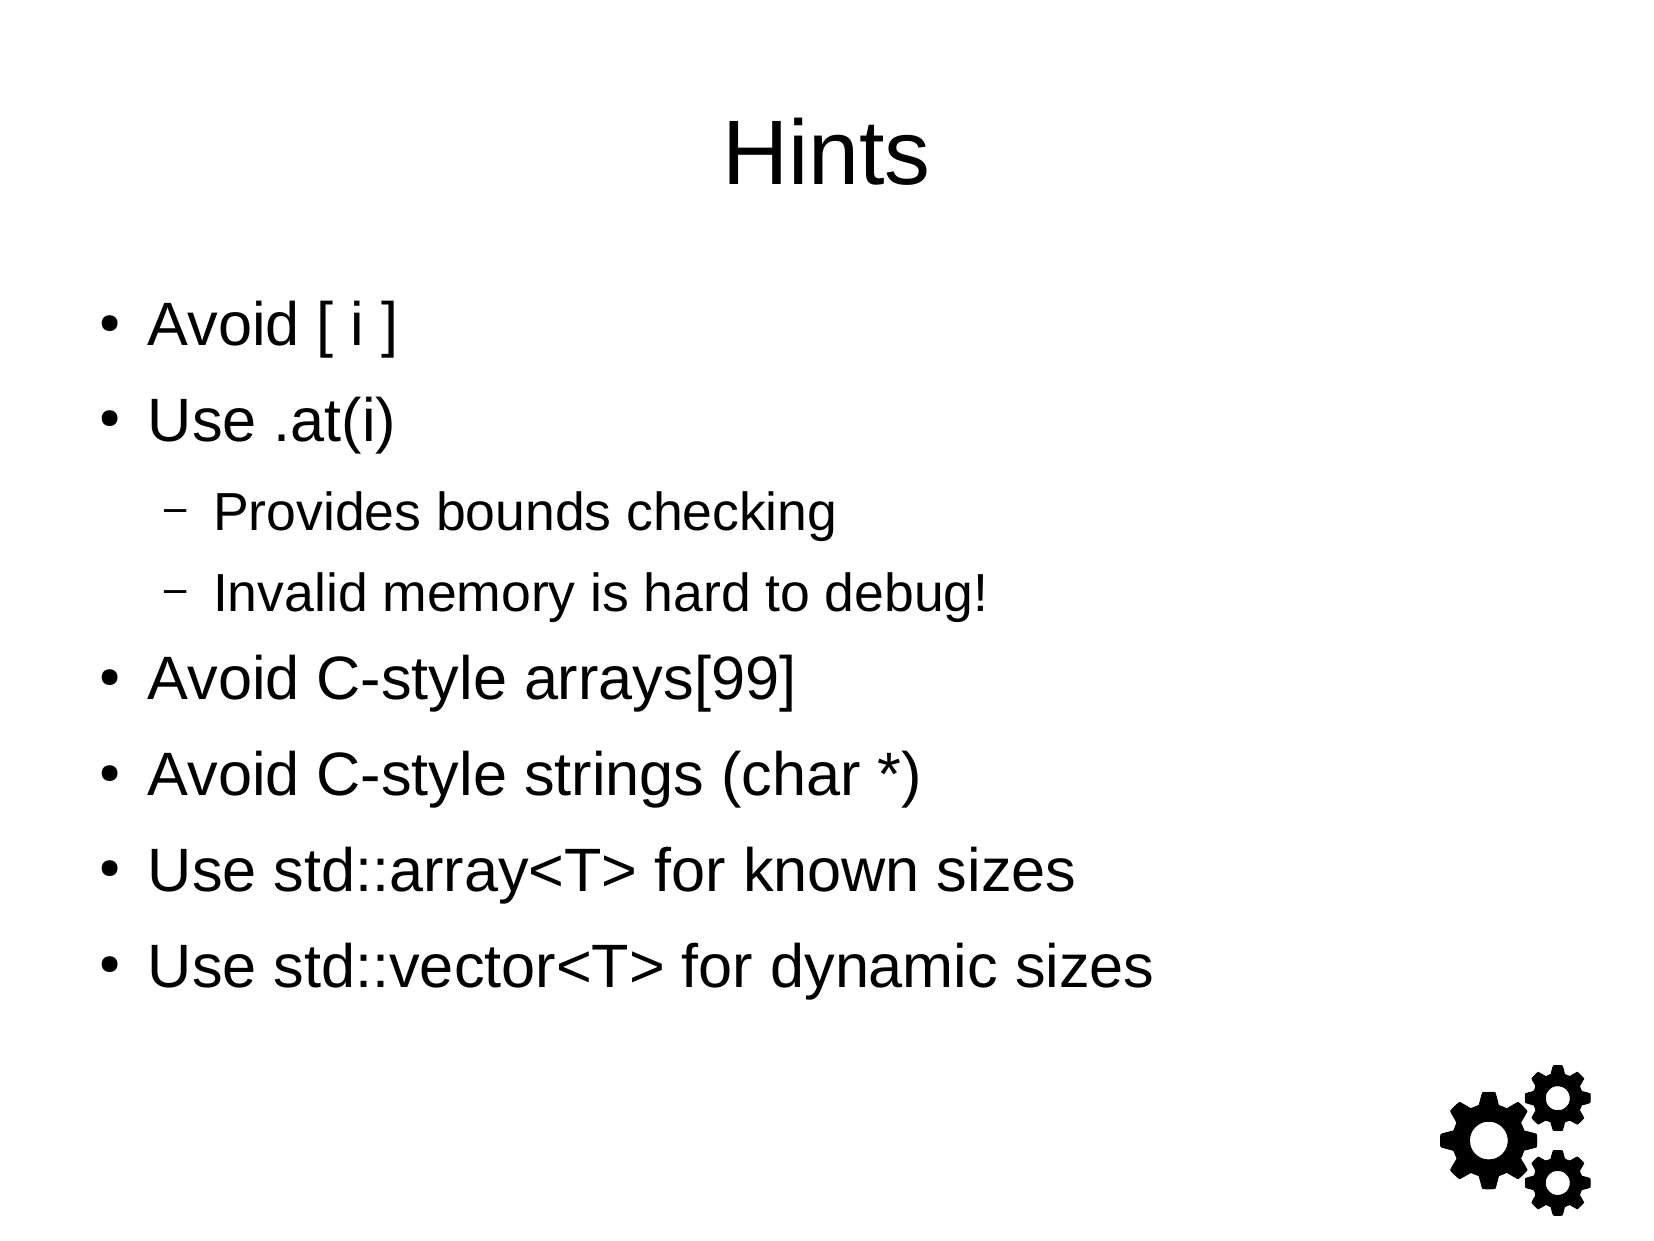

# Hints
Avoid [ i ]
Use .at(i)
Provides bounds checking
Invalid memory is hard to debug!
Avoid C-style arrays[99]
Avoid C-style strings (char *)
Use std::array<T> for known sizes
Use std::vector<T> for dynamic sizes